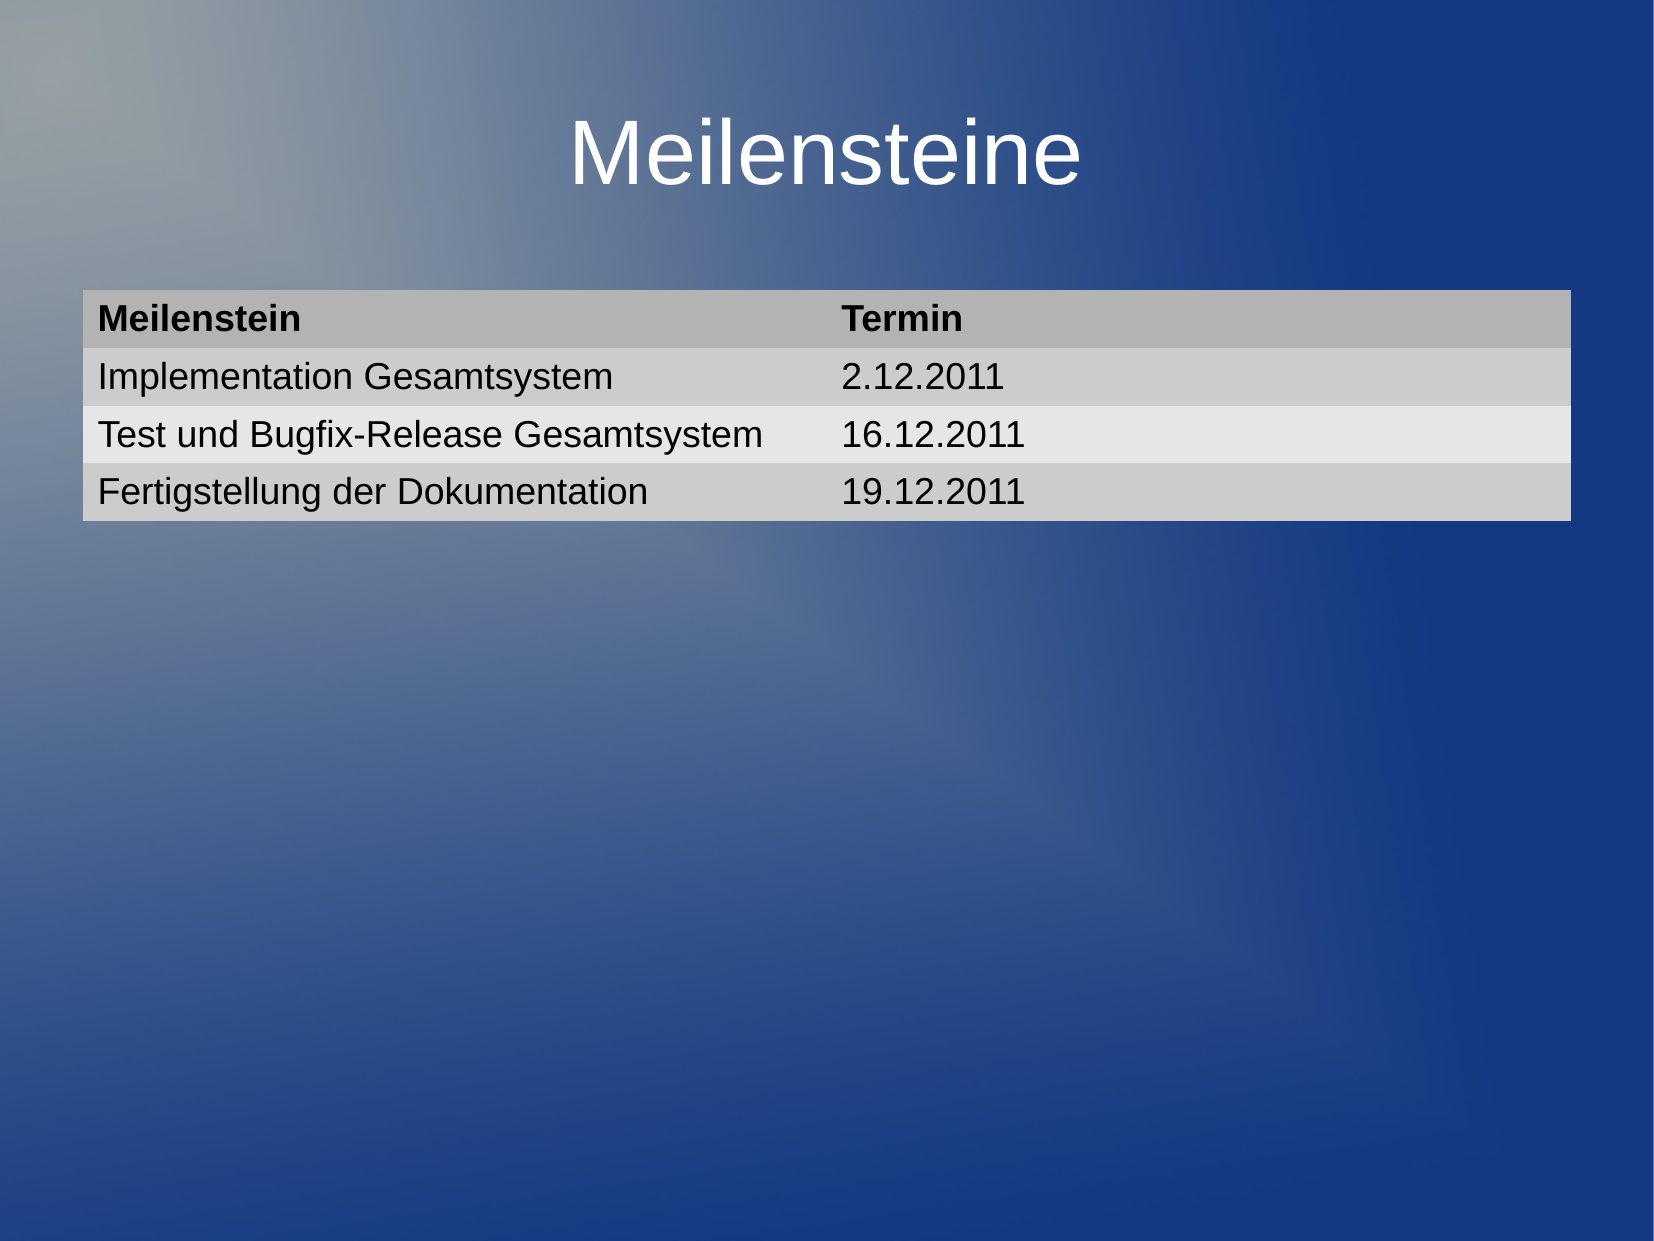

# Meilensteine
| Meilenstein | Termin |
| --- | --- |
| Implementation Gesamtsystem | 2.12.2011 |
| Test und Bugfix-Release Gesamtsystem | 16.12.2011 |
| Fertigstellung der Dokumentation | 19.12.2011 |